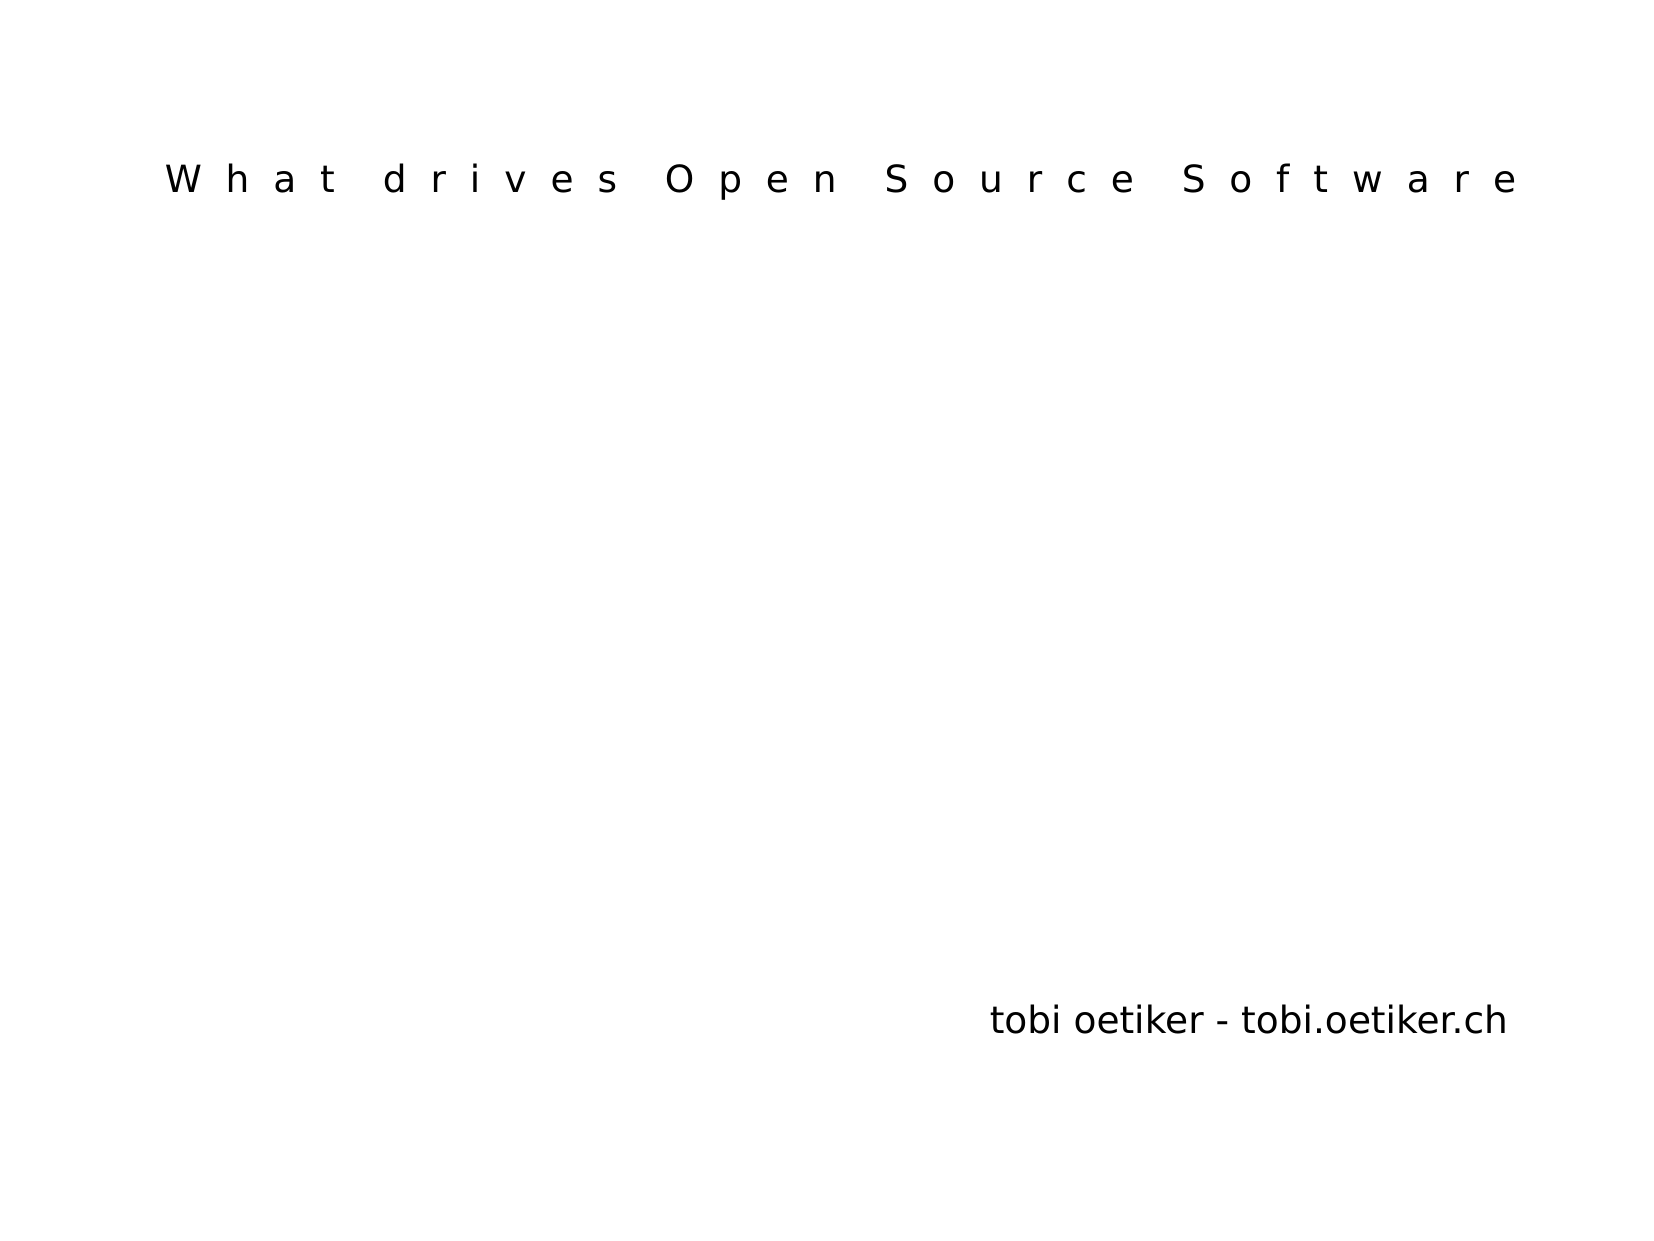

W h a t d r i v e s O p e n S o u r c e S o f t w a r e
tobi oetiker - tobi.oetiker.ch